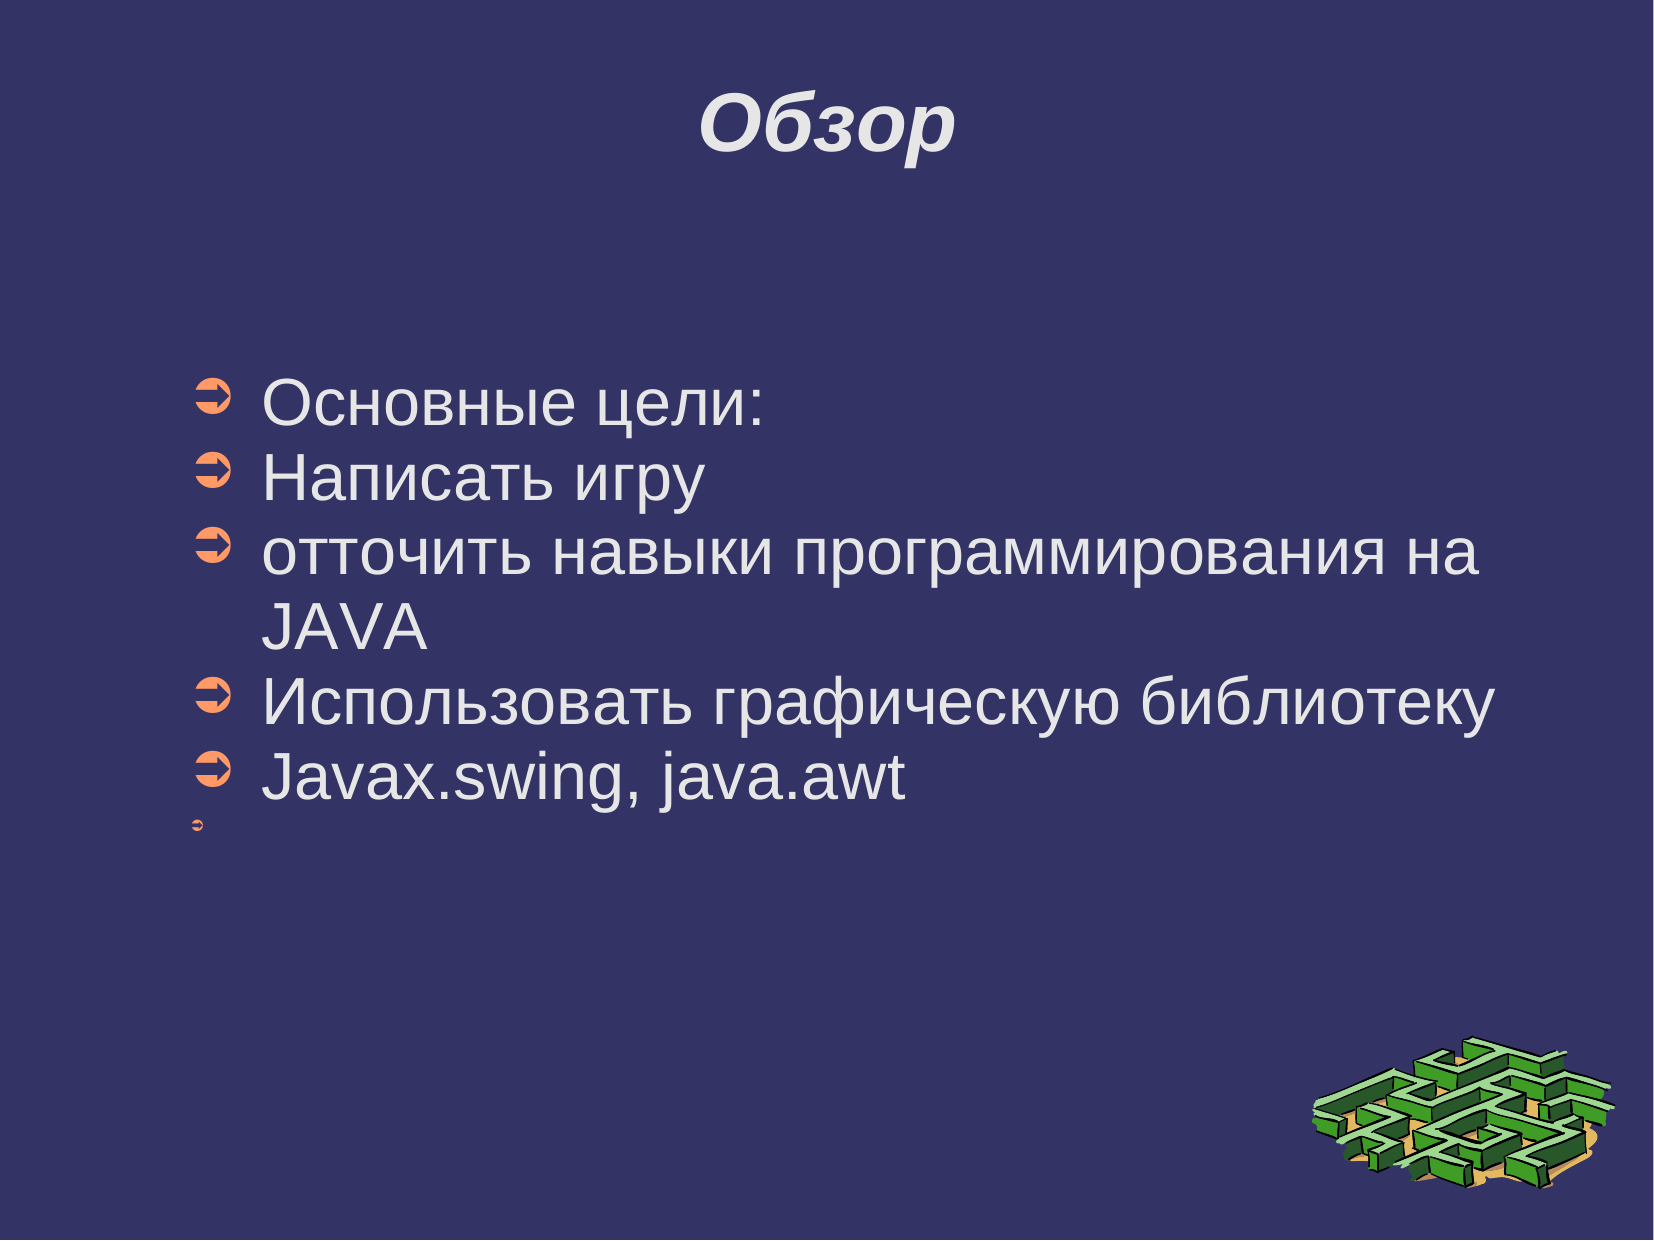

# Обзор
Основные цели:
Написать игру
отточить навыки программирования на JAVA
Использовать графическую библиотеку
Javax.swing, java.awt